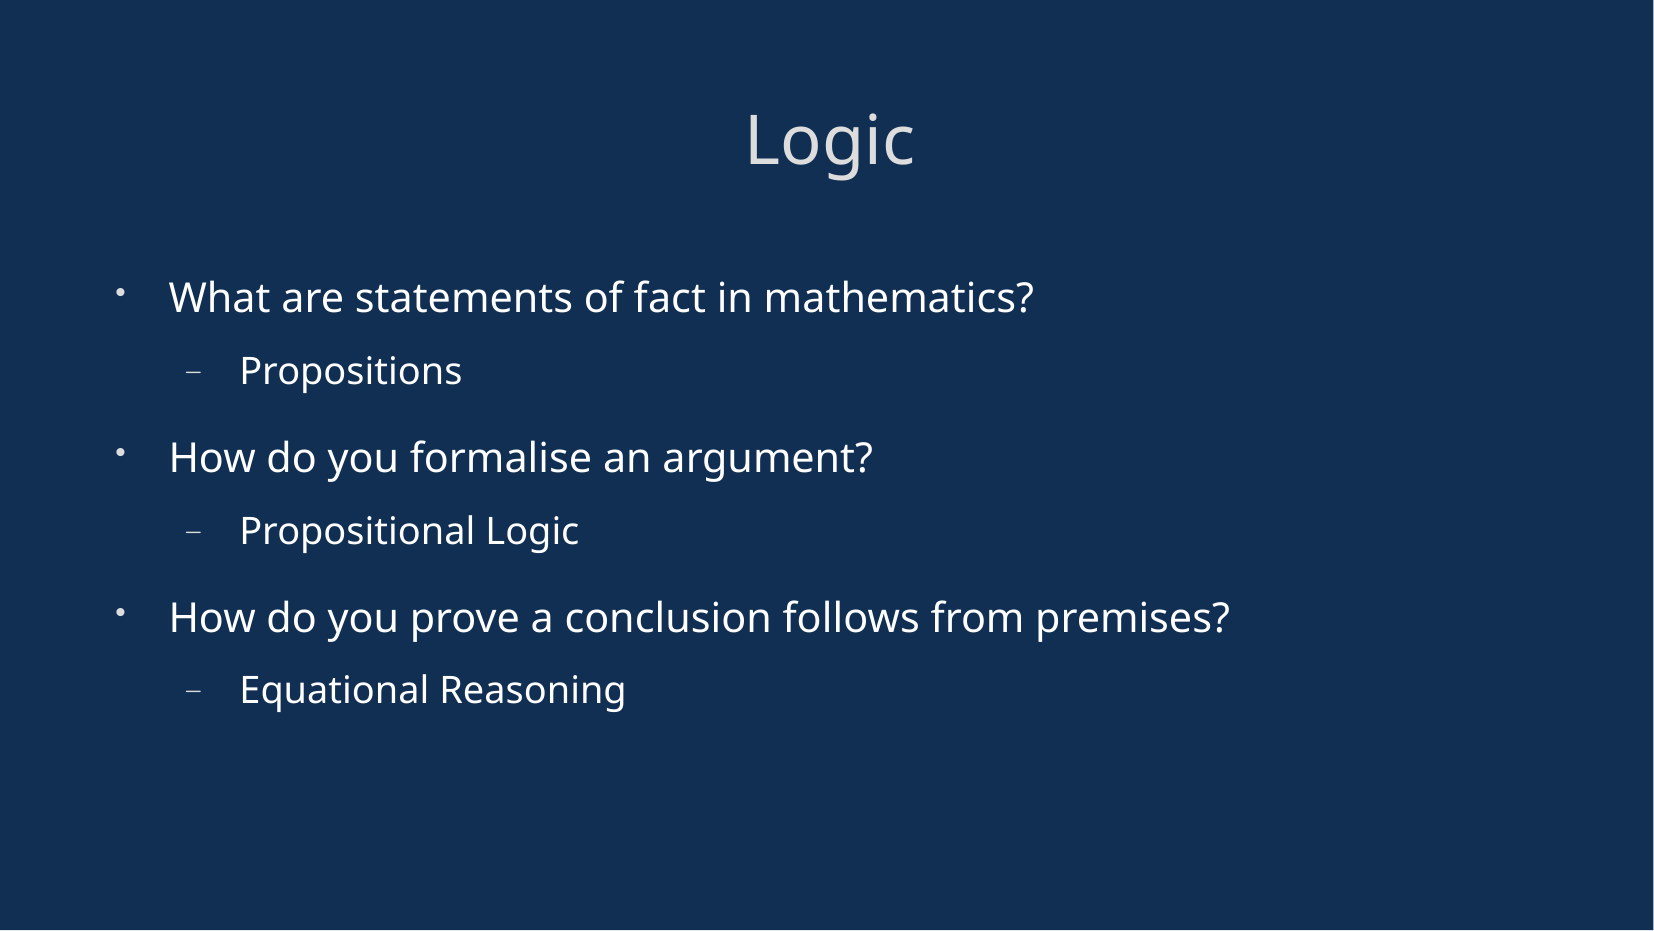

# Logic
What are statements of fact in mathematics?
Propositions
How do you formalise an argument?
Propositional Logic
How do you prove a conclusion follows from premises?
Equational Reasoning